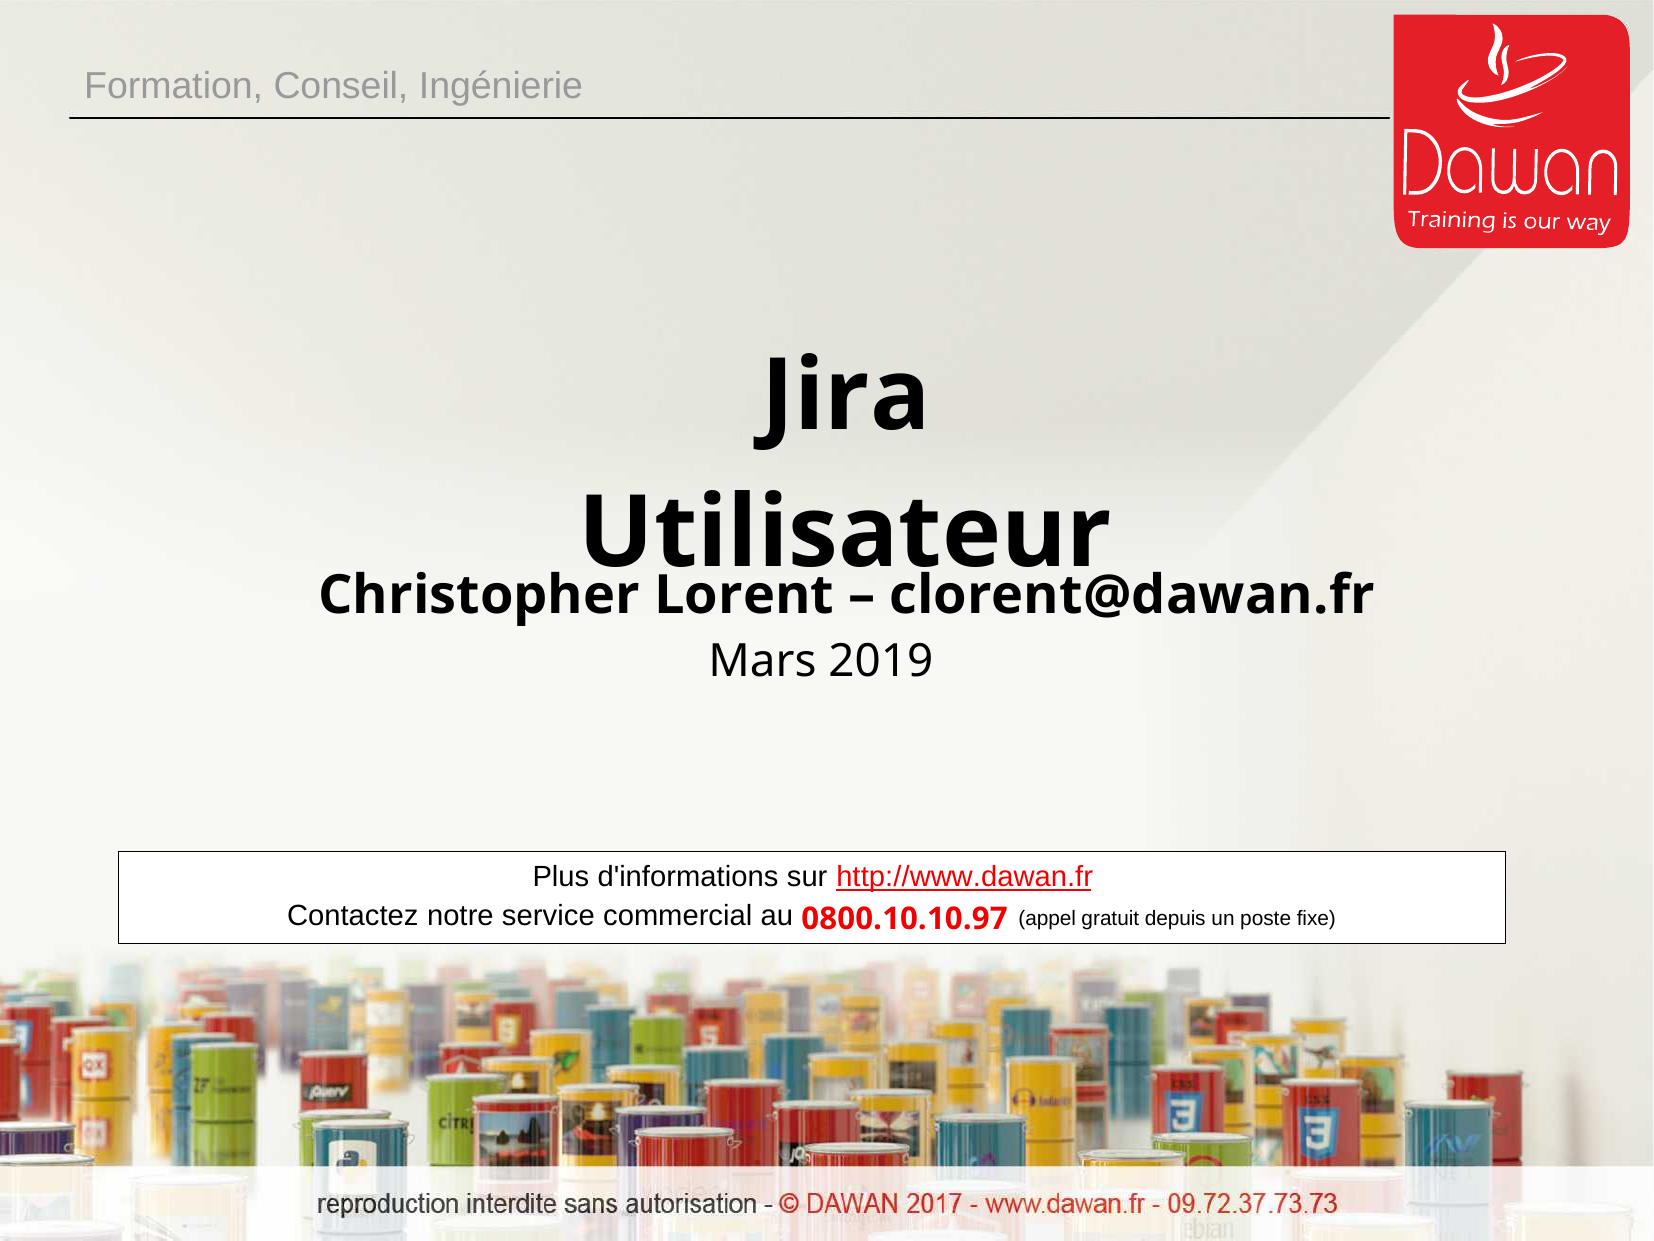

Formation, Conseil, Ingénierie
Jira
Utilisateur
Christopher Lorent – clorent@dawan.fr
Mars 2019
Plus d'informations sur http://www.dawan.fr
0800.10.10.97
Contactez notre service commercial au
(appel gratuit depuis un poste fixe)